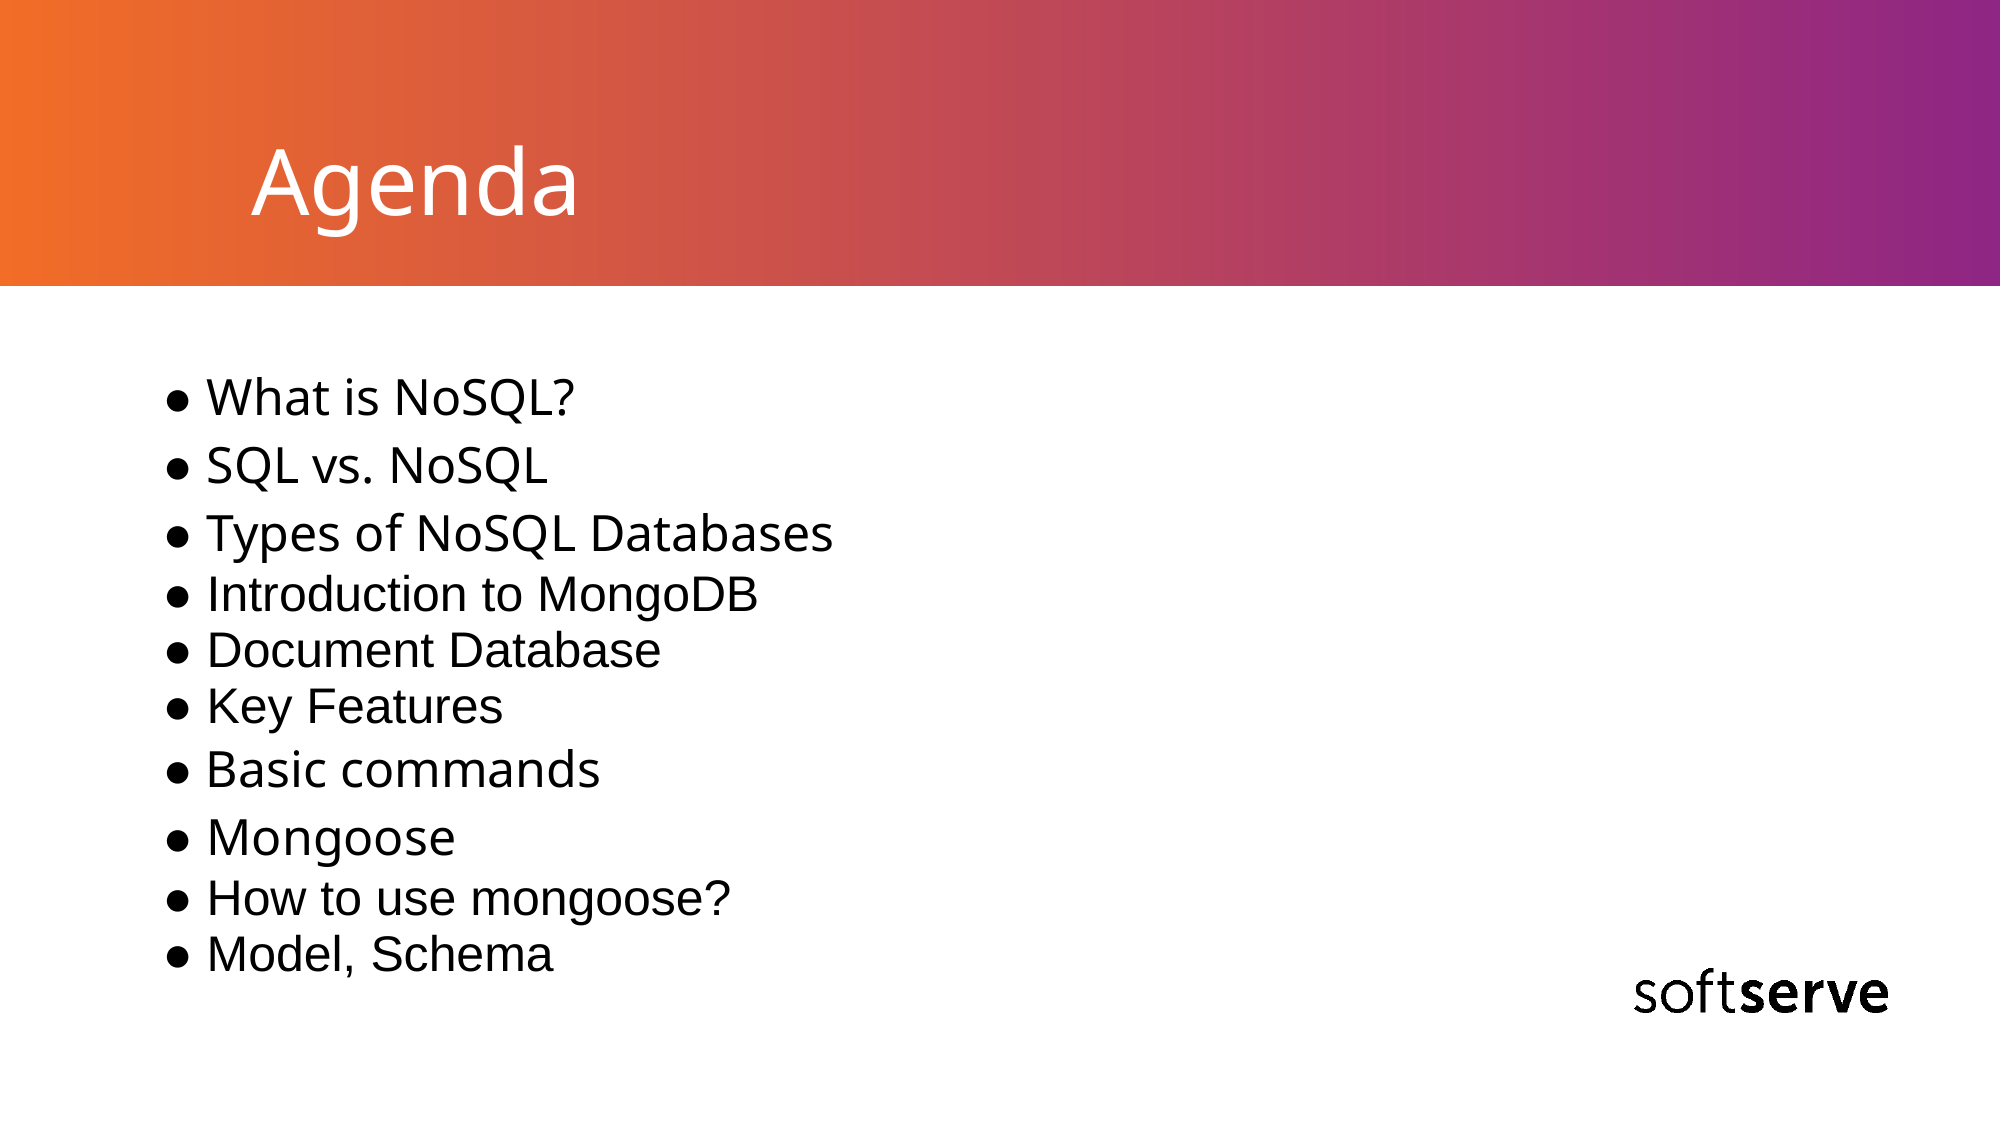

Agenda
● What is NoSQL?
● SQL vs. NoSQL
● Types of NoSQL Databases
● Introduction to MongoDB
● Document Database
● Key Features
● Basic commands
● Mongoose
● How to use mongoose?
● Model, Schema